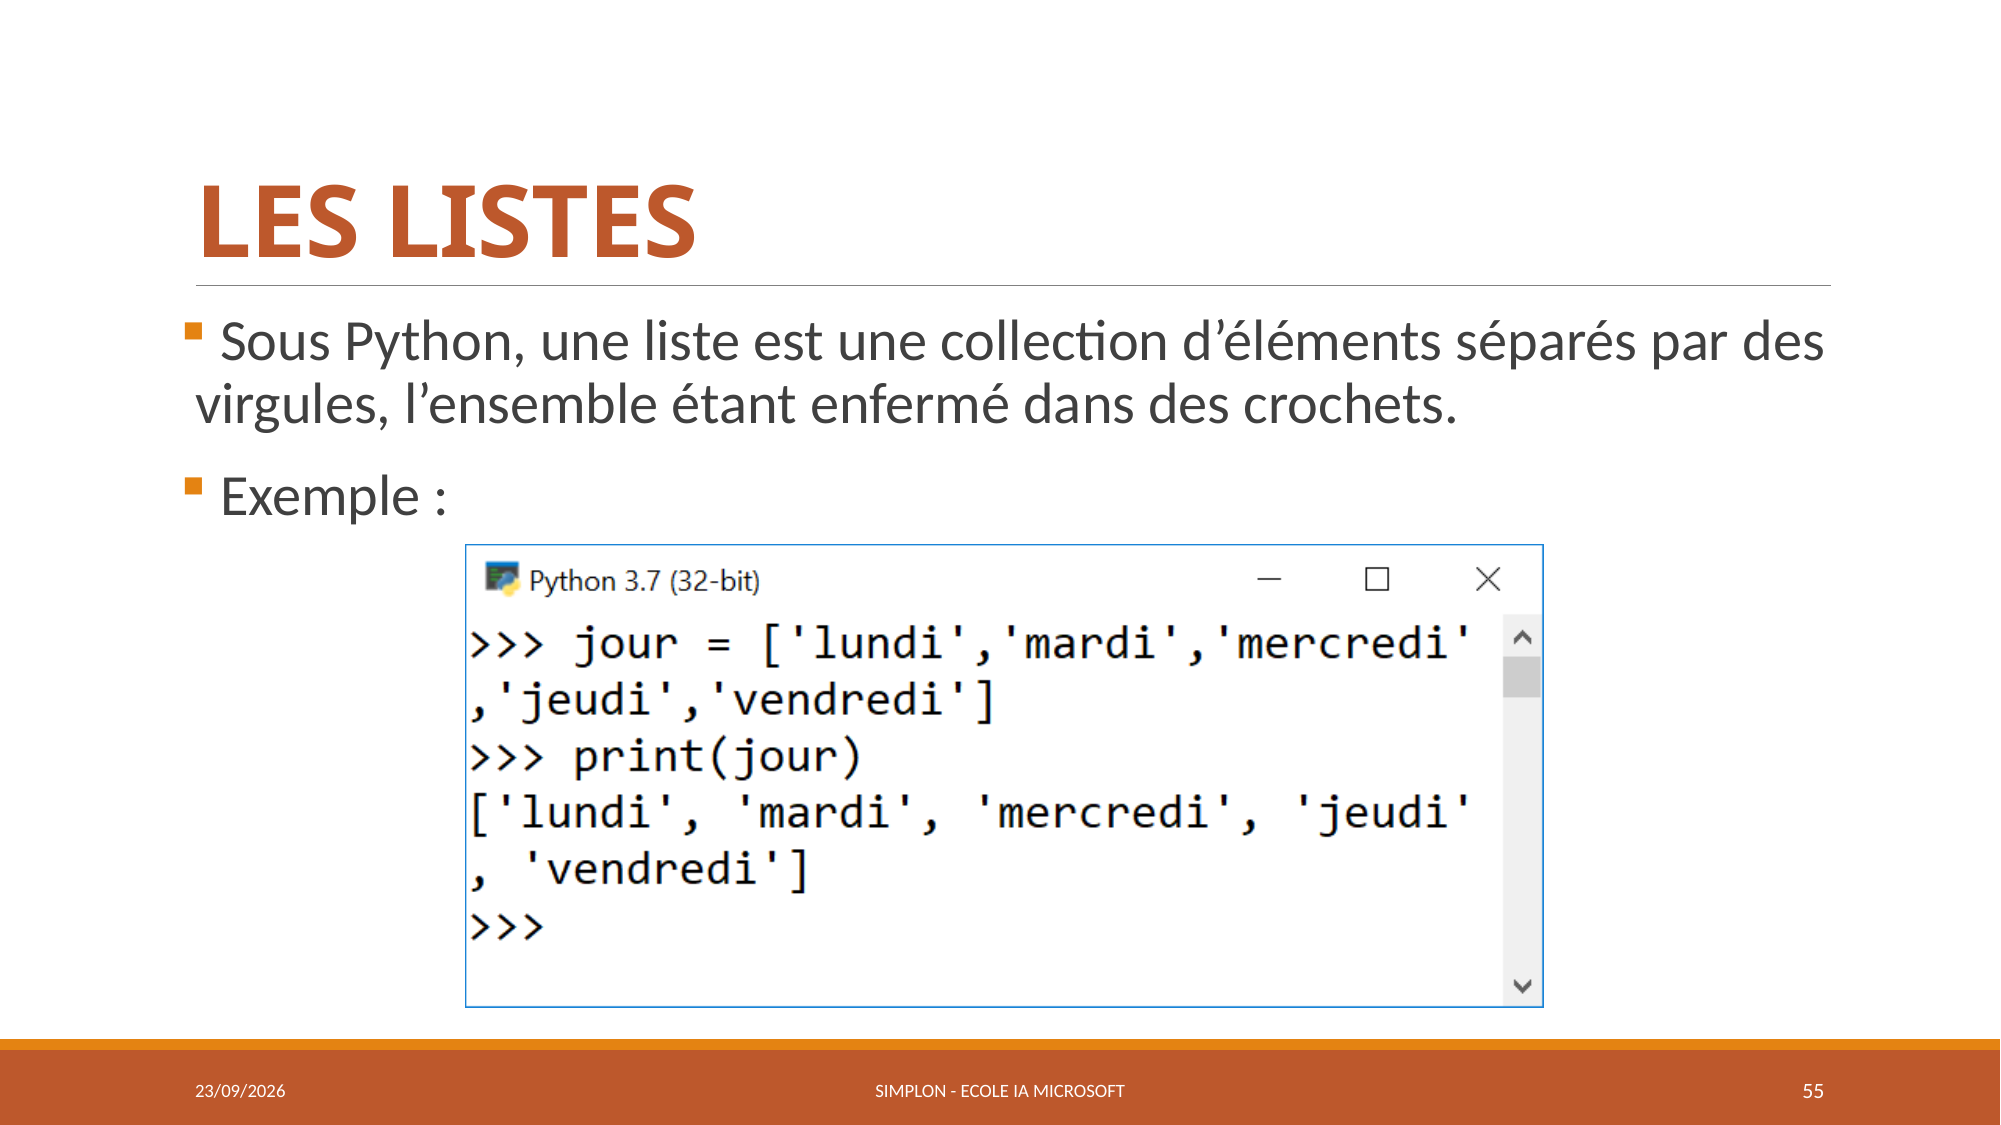

# LES LISTES
 Sous Python, une liste est une collection d’éléments séparés par des virgules, l’ensemble étant enfermé dans des crochets.
 Exemple :
Simplon - Ecole IA Microsoft